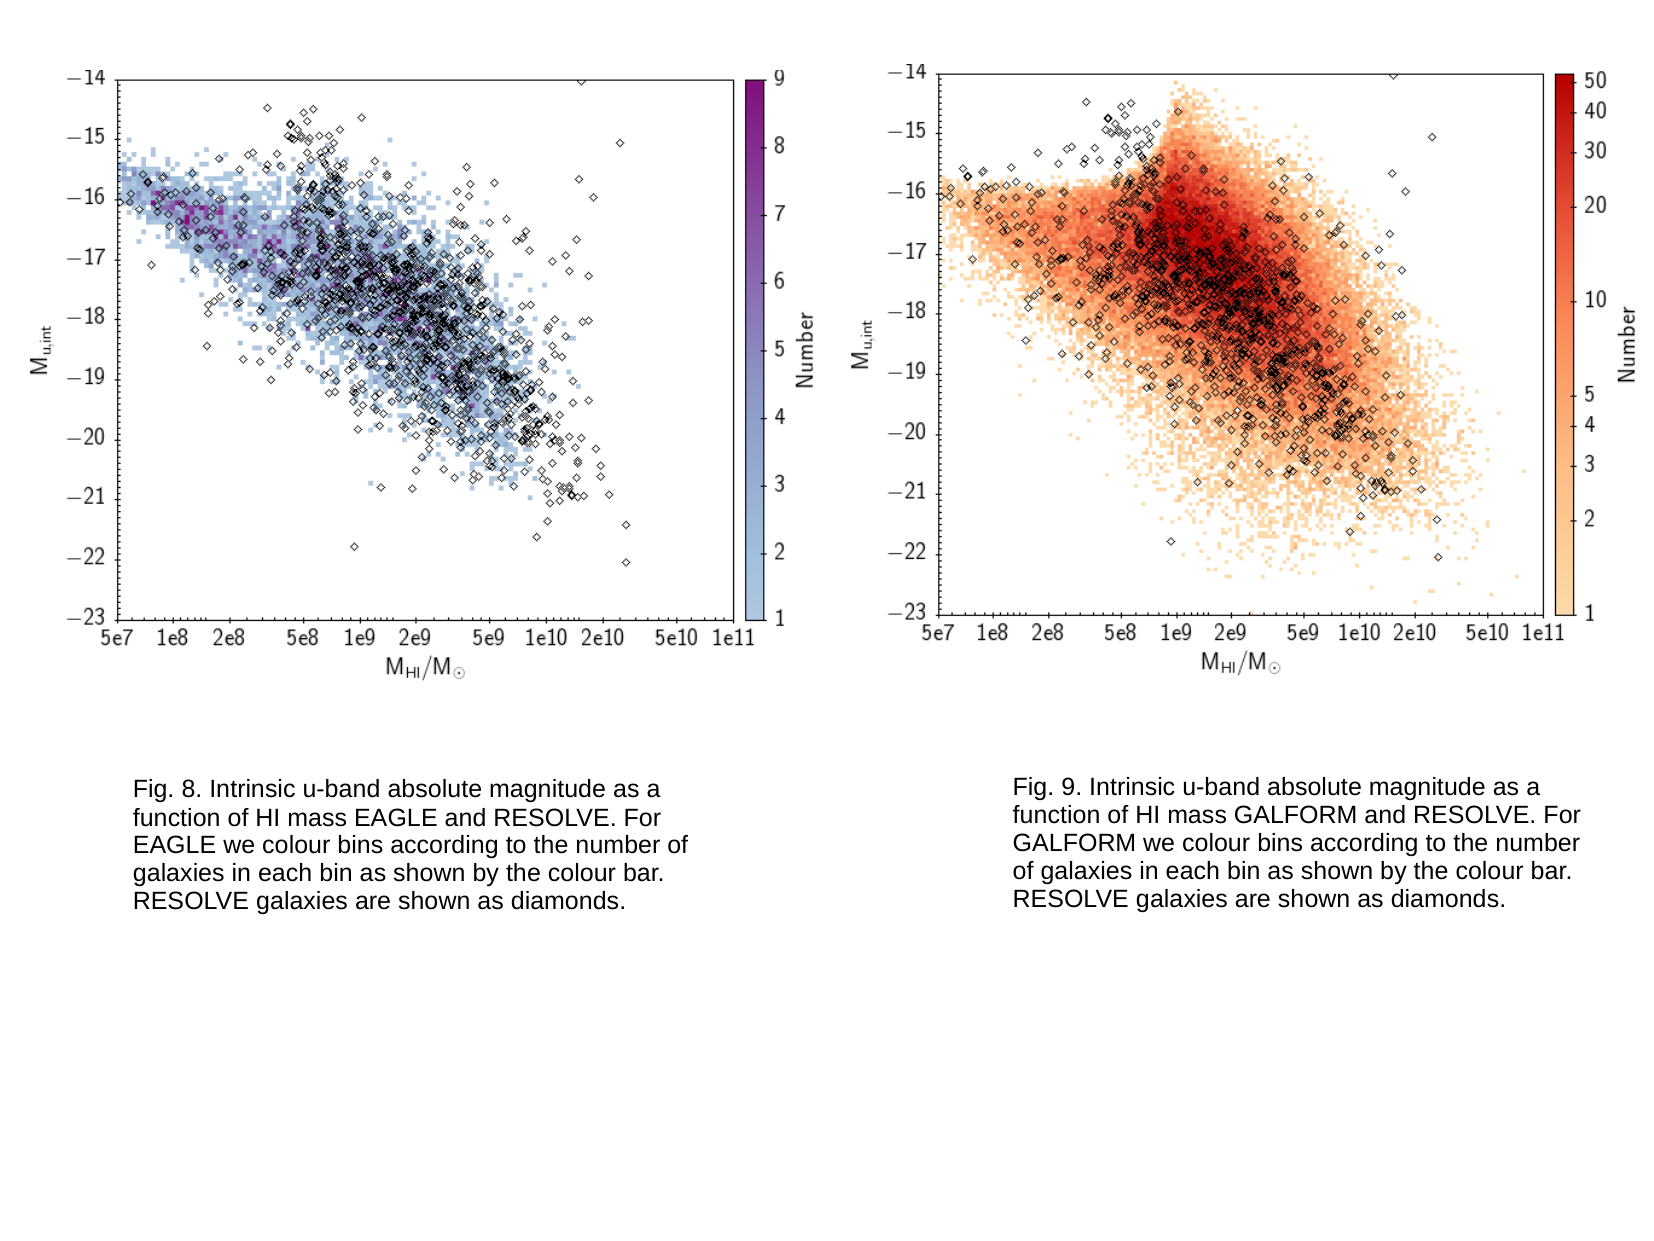

Fig. 9. Intrinsic u-band absolute magnitude as a function of HI mass GALFORM and RESOLVE. For GALFORM we colour bins according to the number of galaxies in each bin as shown by the colour bar. RESOLVE galaxies are shown as diamonds.
Fig. 8. Intrinsic u-band absolute magnitude as a function of HI mass EAGLE and RESOLVE. For EAGLE we colour bins according to the number of galaxies in each bin as shown by the colour bar. RESOLVE galaxies are shown as diamonds.